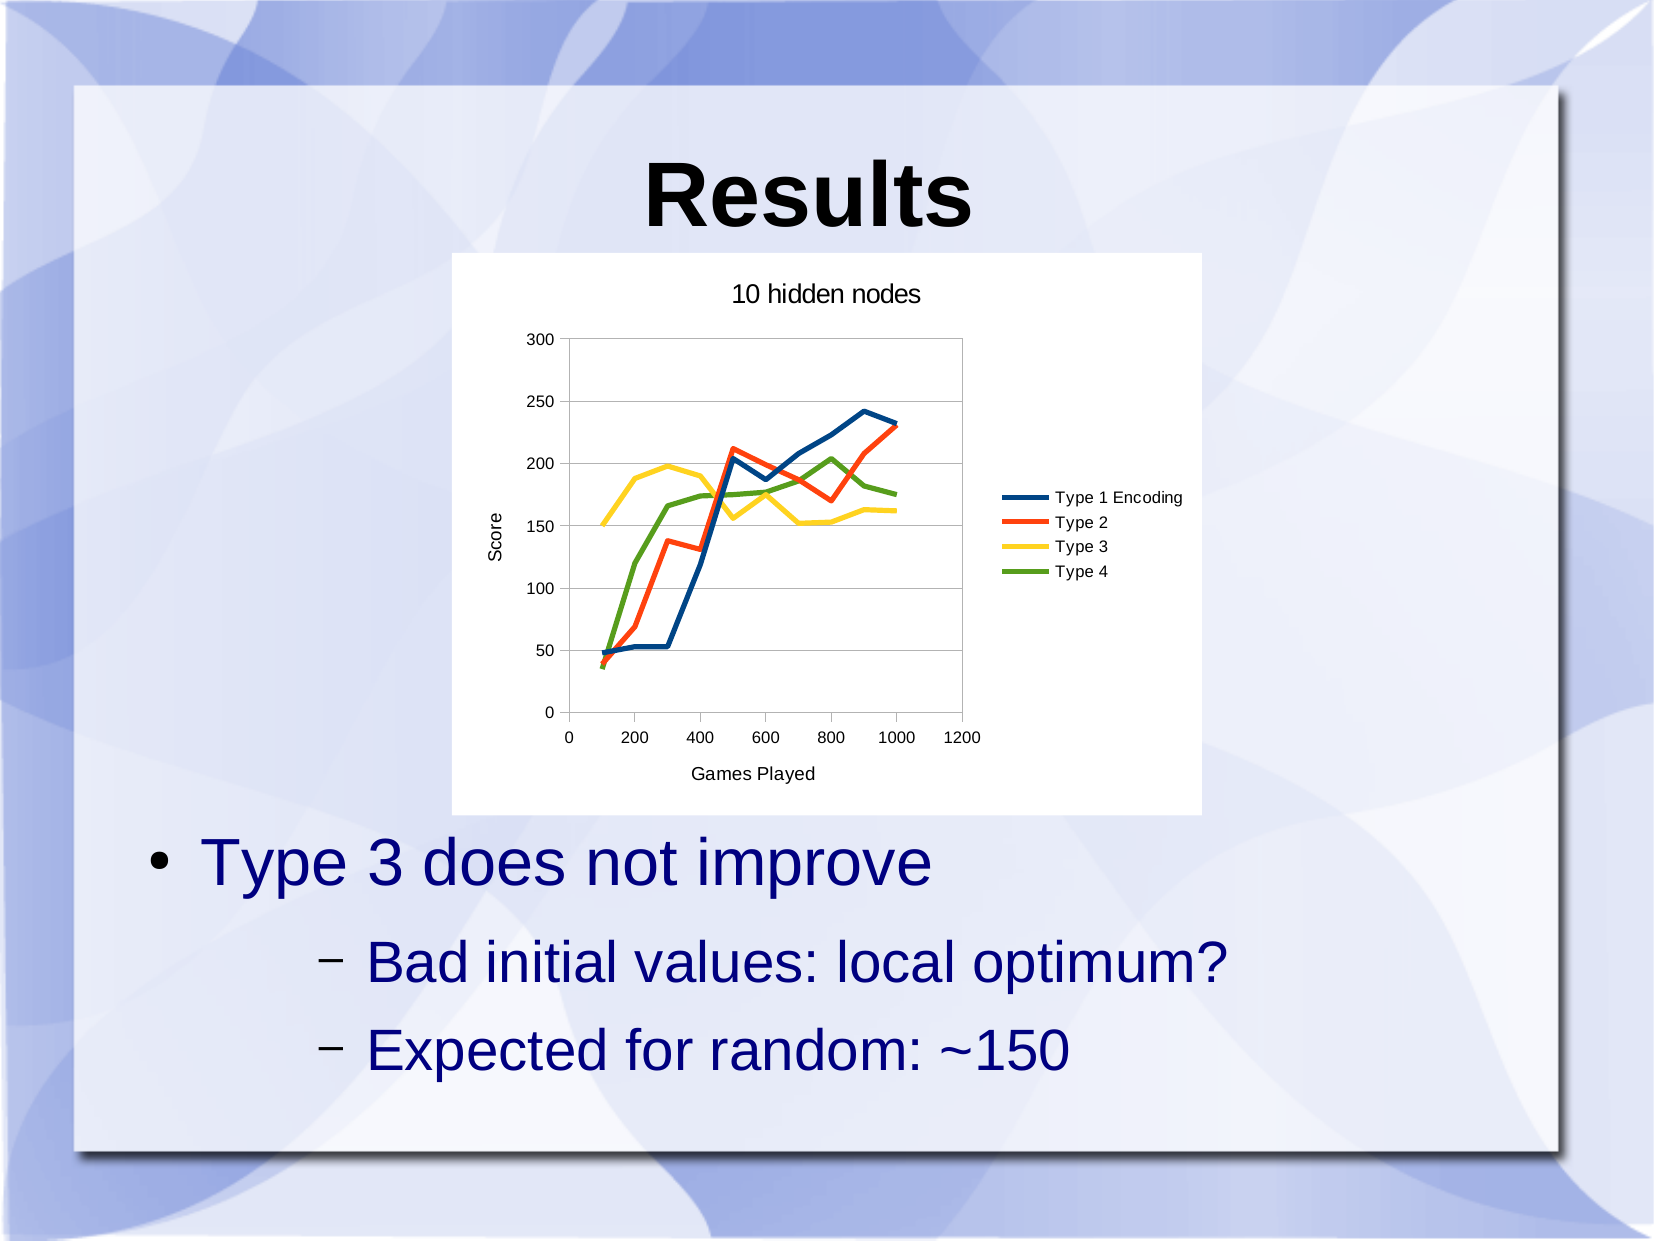

# Results
### Chart: 10 hidden nodes
| Category | Type 1 Encoding | Type 2 | Type 3 | Type 4 |
|---|---|---|---|---|Type 3 does not improve
Bad initial values: local optimum?
Expected for random: ~150